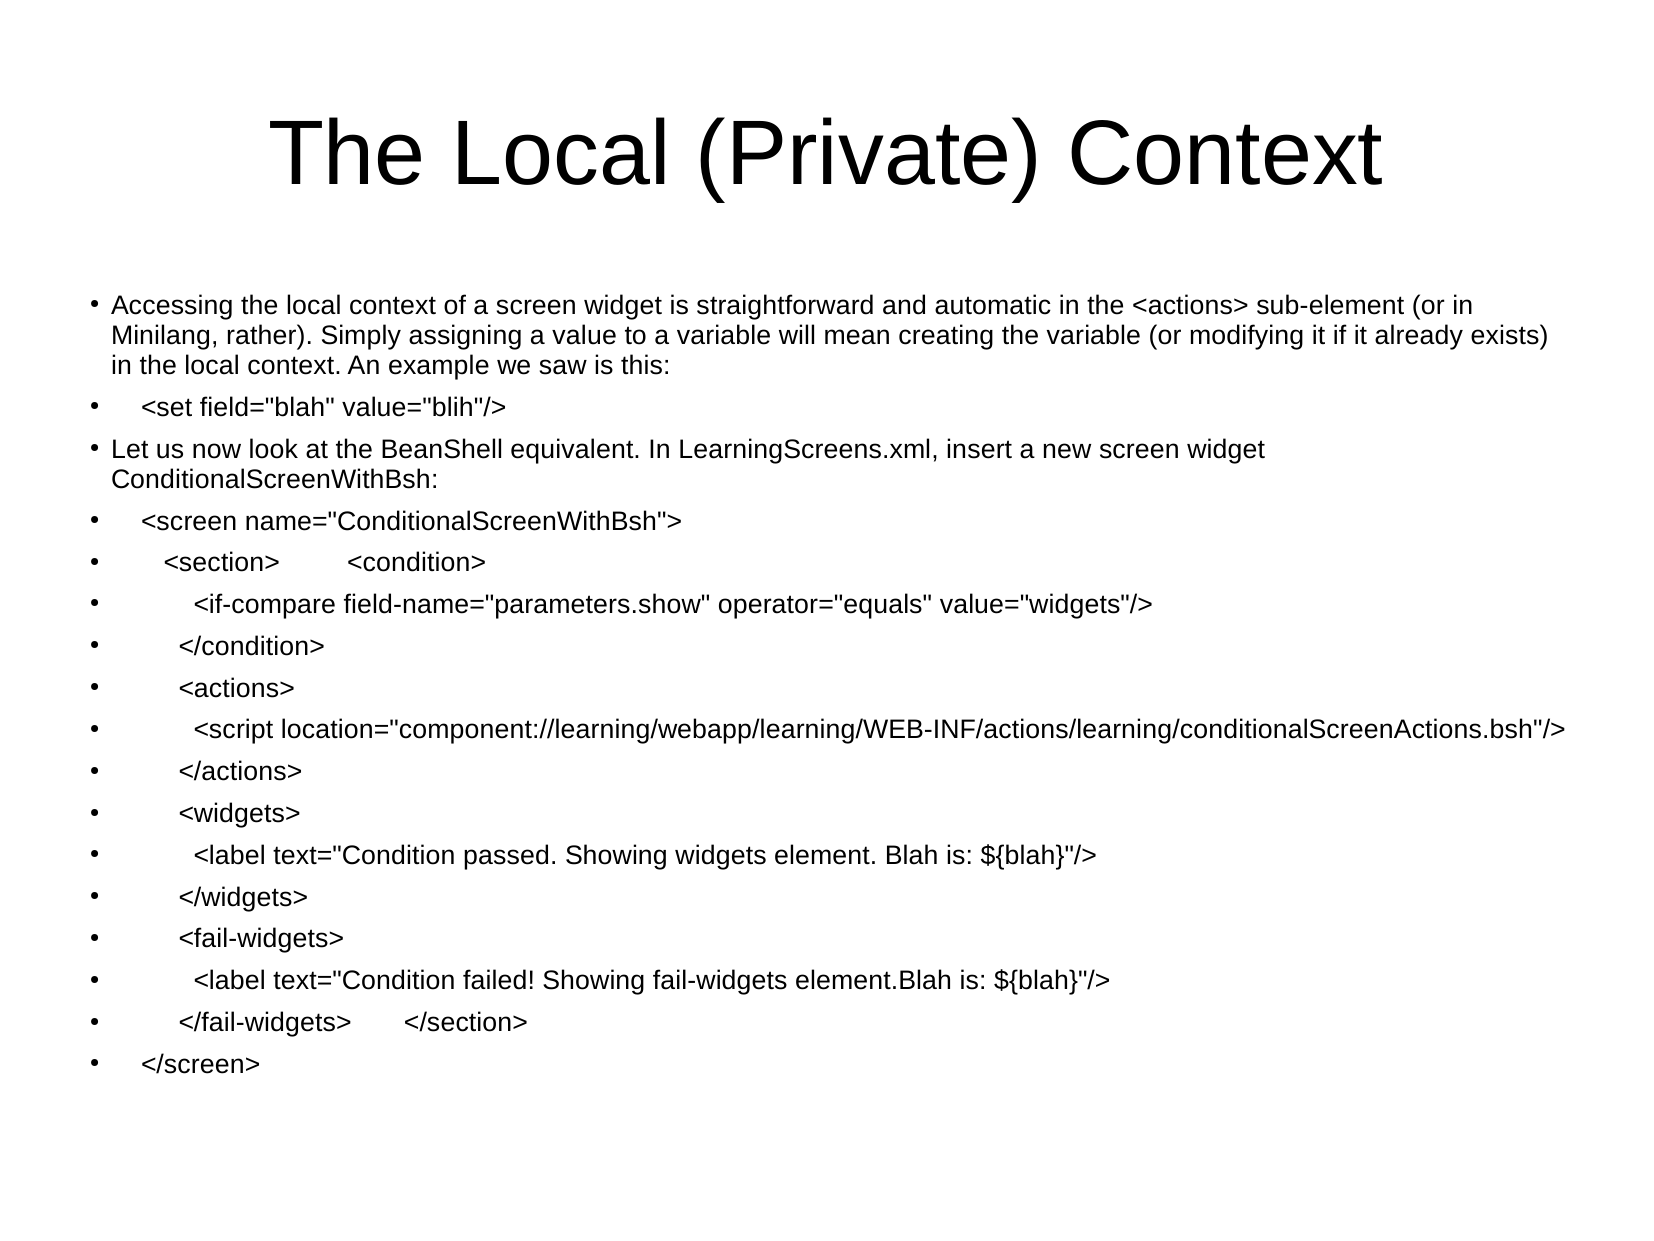

# The Local (Private) Context
Accessing the local context of a screen widget is straightforward and automatic in the <actions> sub-element (or in Minilang, rather). Simply assigning a value to a variable will mean creating the variable (or modifying it if it already exists) in the local context. An example we saw is this:
 <set field="blah" value="blih"/>
Let us now look at the BeanShell equivalent. In LearningScreens.xml, insert a new screen widget ConditionalScreenWithBsh:
 <screen name="ConditionalScreenWithBsh">
 <section> <condition>
 <if-compare field-name="parameters.show" operator="equals" value="widgets"/>
 </condition>
 <actions>
 <script location="component://learning/webapp/learning/WEB-INF/actions/learning/conditionalScreenActions.bsh"/>
 </actions>
 <widgets>
 <label text="Condition passed. Showing widgets element. Blah is: ${blah}"/>
 </widgets>
 <fail-widgets>
 <label text="Condition failed! Showing fail-widgets element.Blah is: ${blah}"/>
 </fail-widgets> </section>
 </screen>